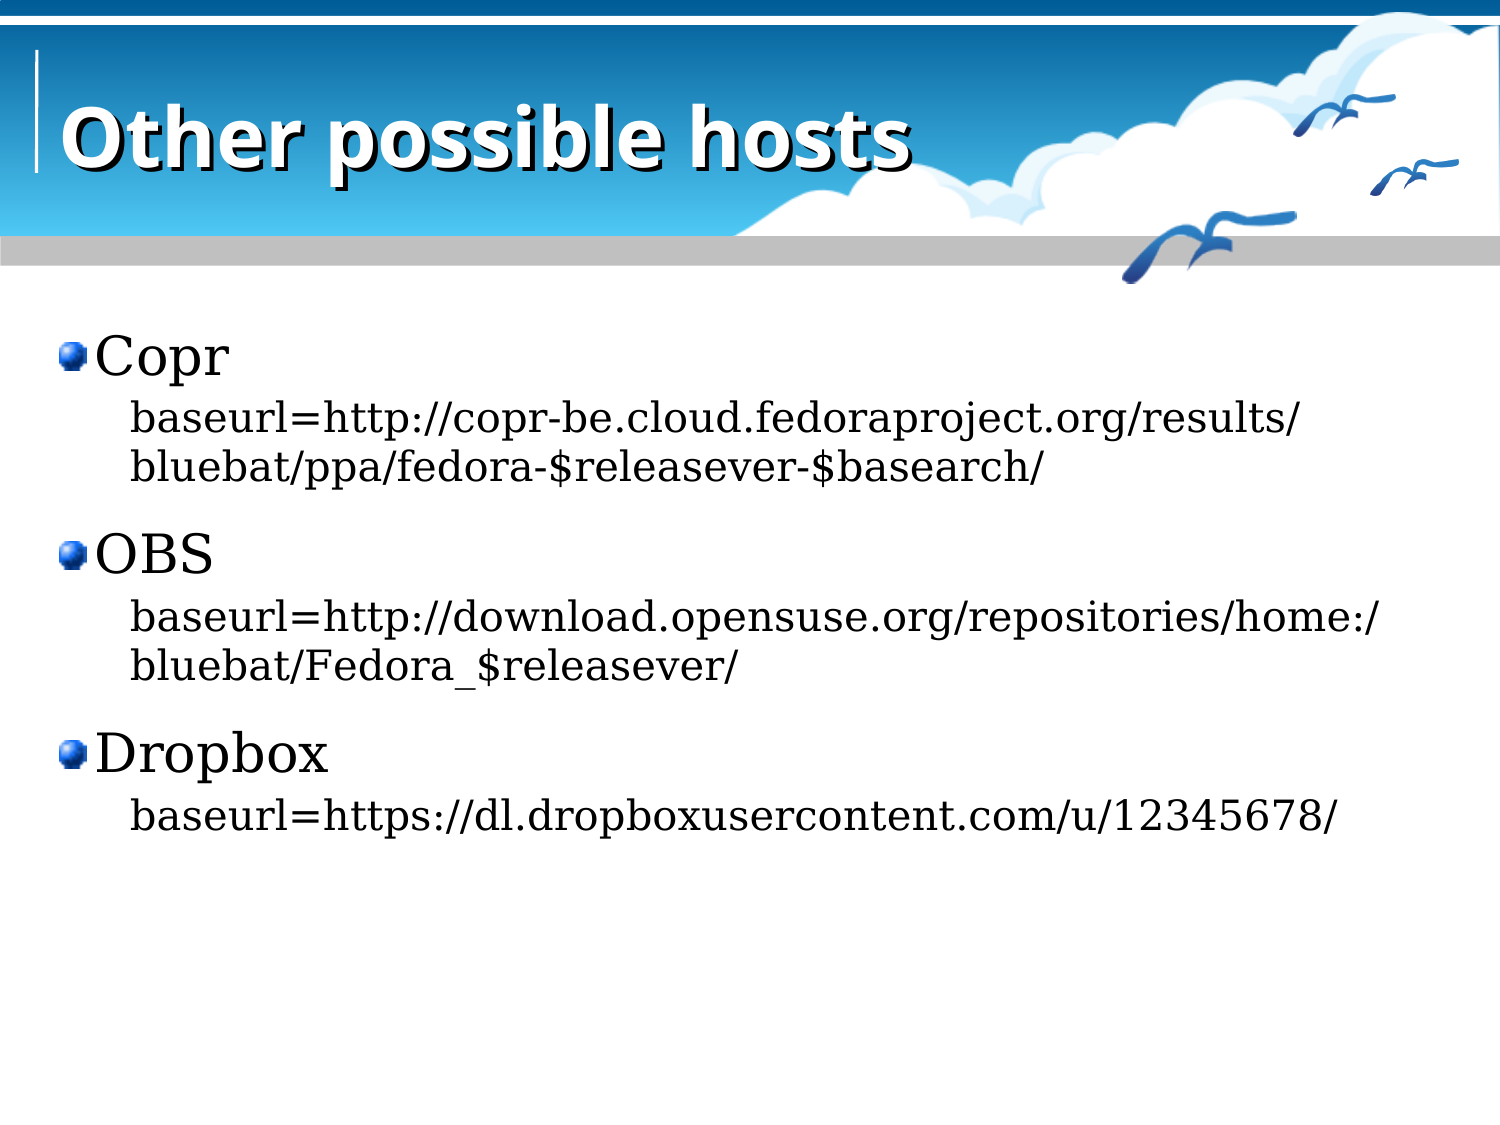

# Other possible hosts
Copr
baseurl=http://copr-be.cloud.fedoraproject.org/results/bluebat/ppa/fedora-$releasever-$basearch/
OBS
baseurl=http://download.opensuse.org/repositories/home:/bluebat/Fedora_$releasever/
Dropbox
baseurl=https://dl.dropboxusercontent.com/u/12345678/